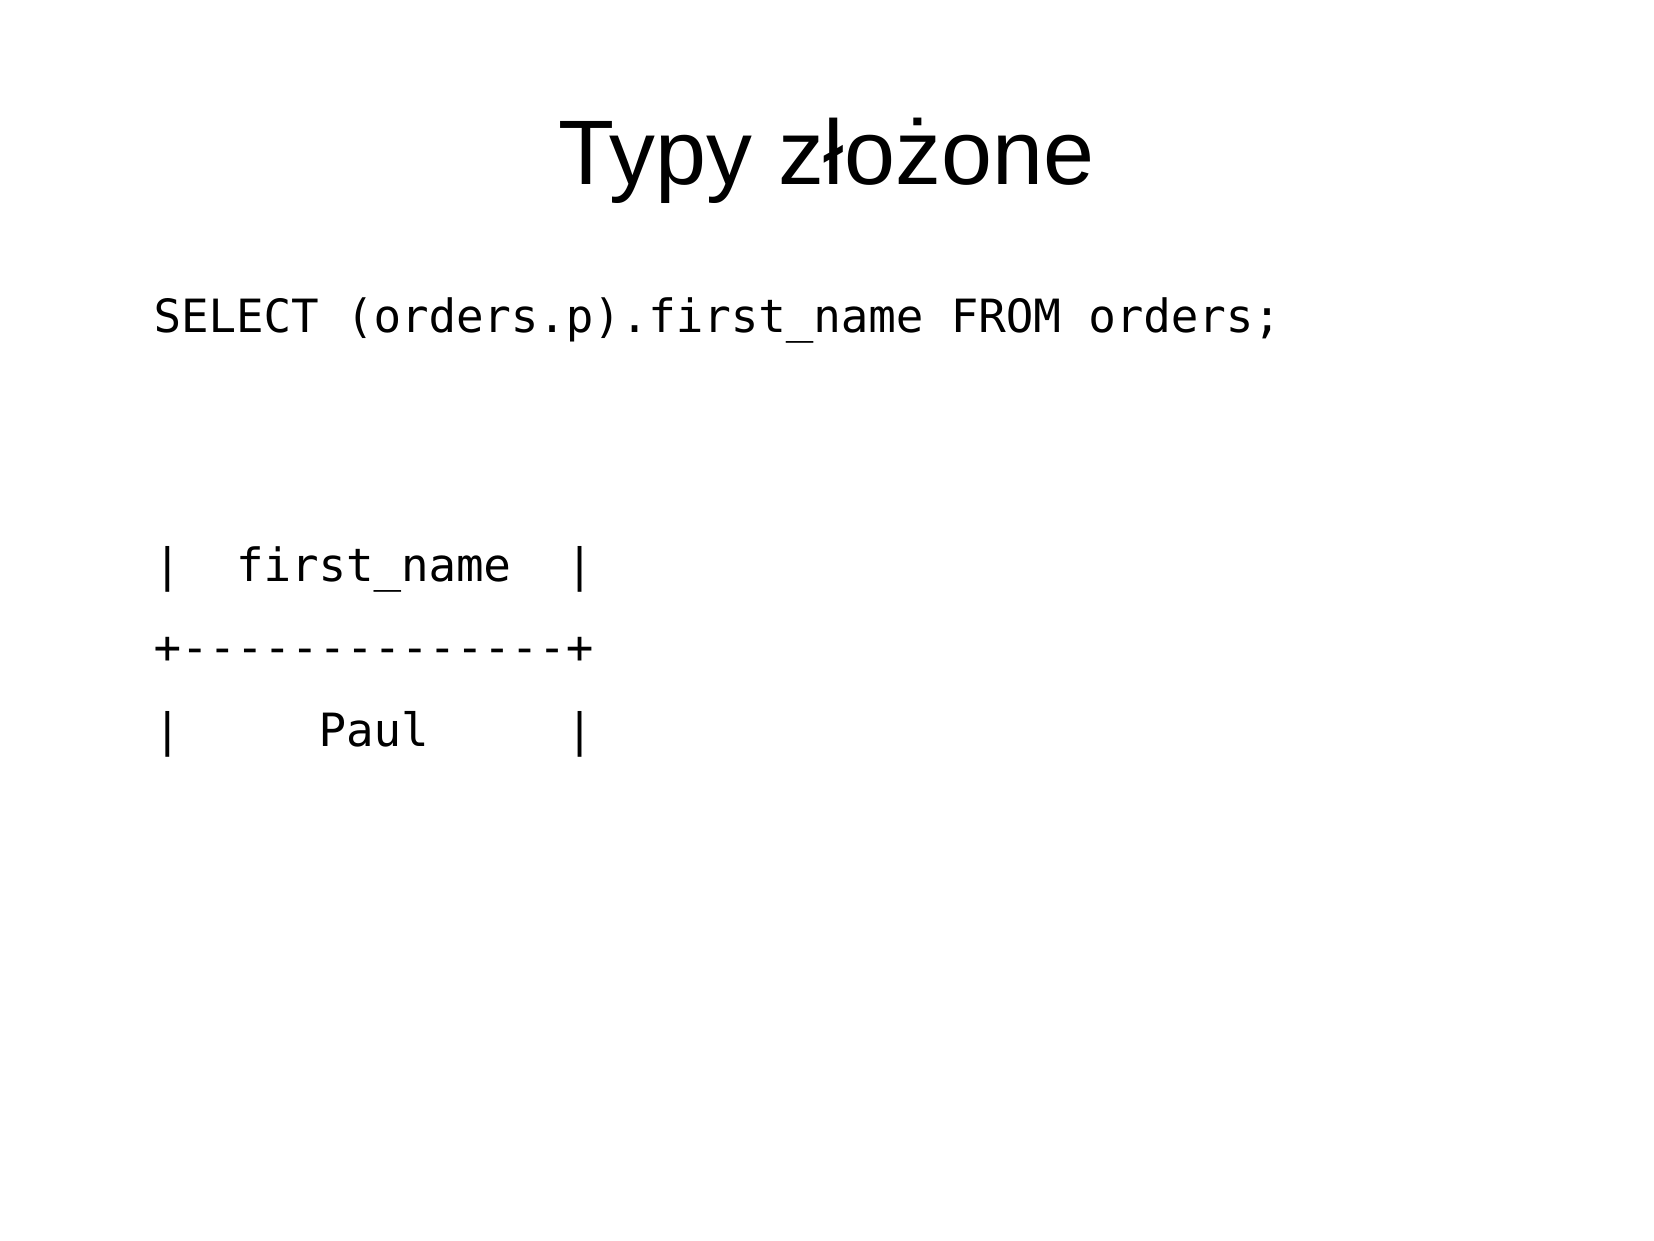

# Typy złożone
SELECT (orders.p).first_name FROM orders;
| first_name |
+--------------+
| Paul |